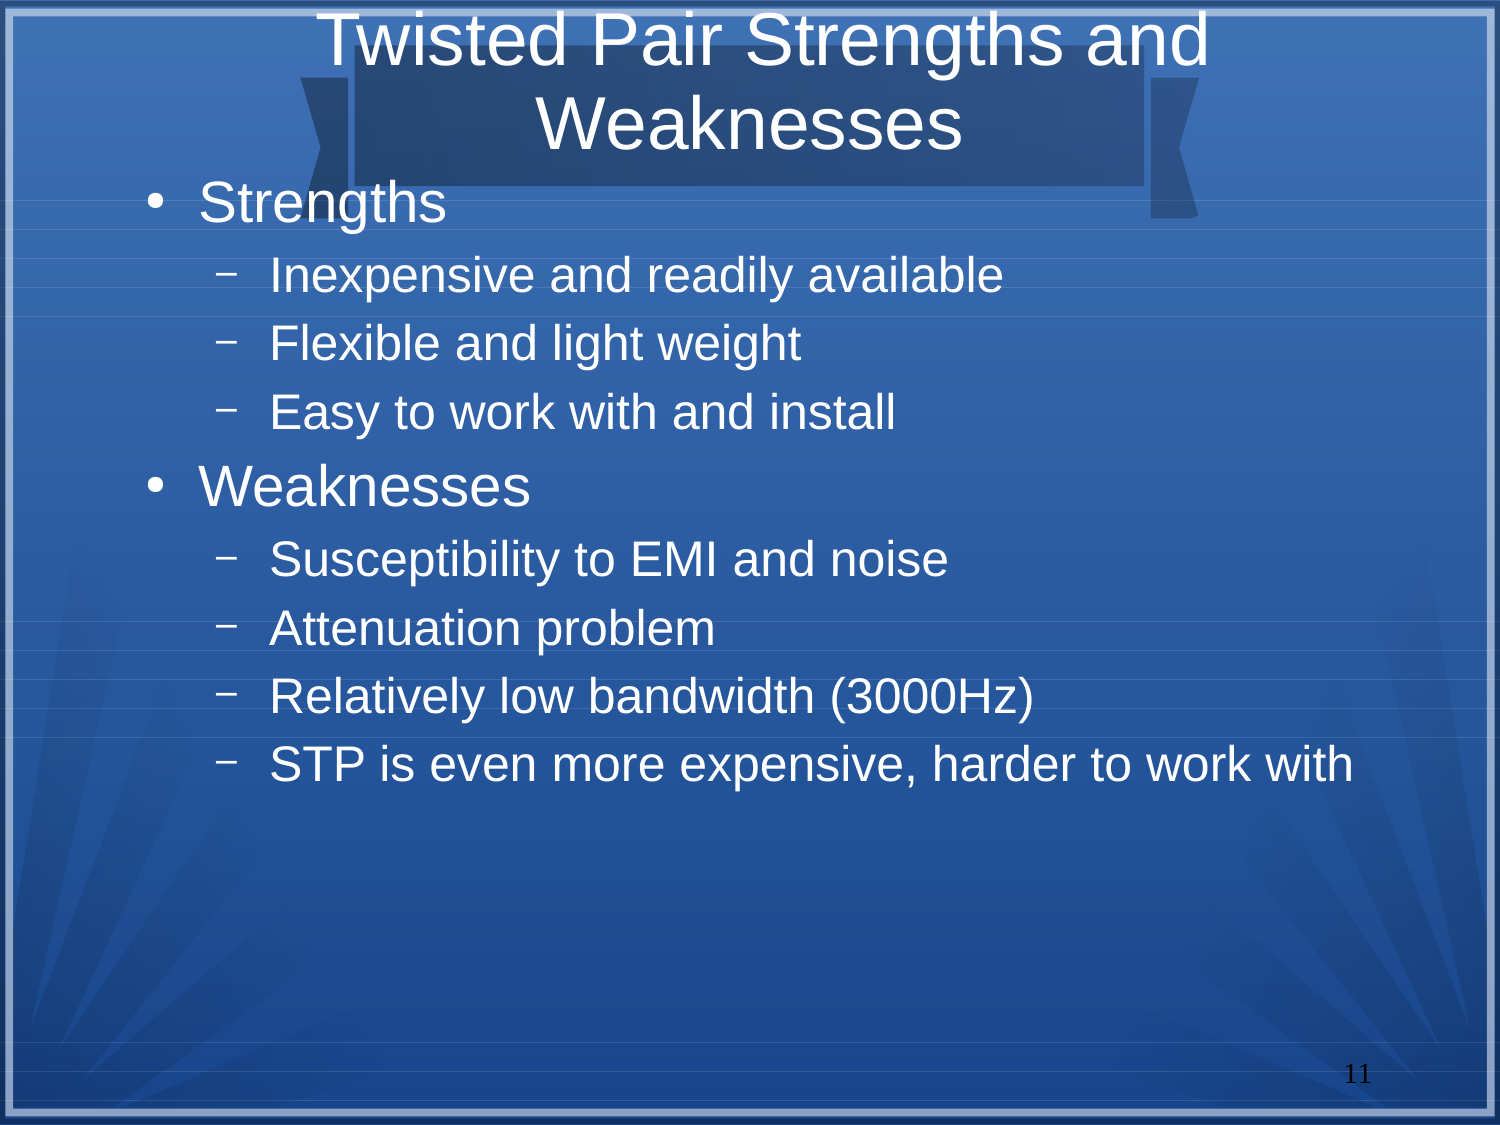

# Twisted Pair Strengths and Weaknesses
Strengths
Inexpensive and readily available
Flexible and light weight
Easy to work with and install
Weaknesses
Susceptibility to EMI and noise
Attenuation problem
Relatively low bandwidth (3000Hz)
STP is even more expensive, harder to work with